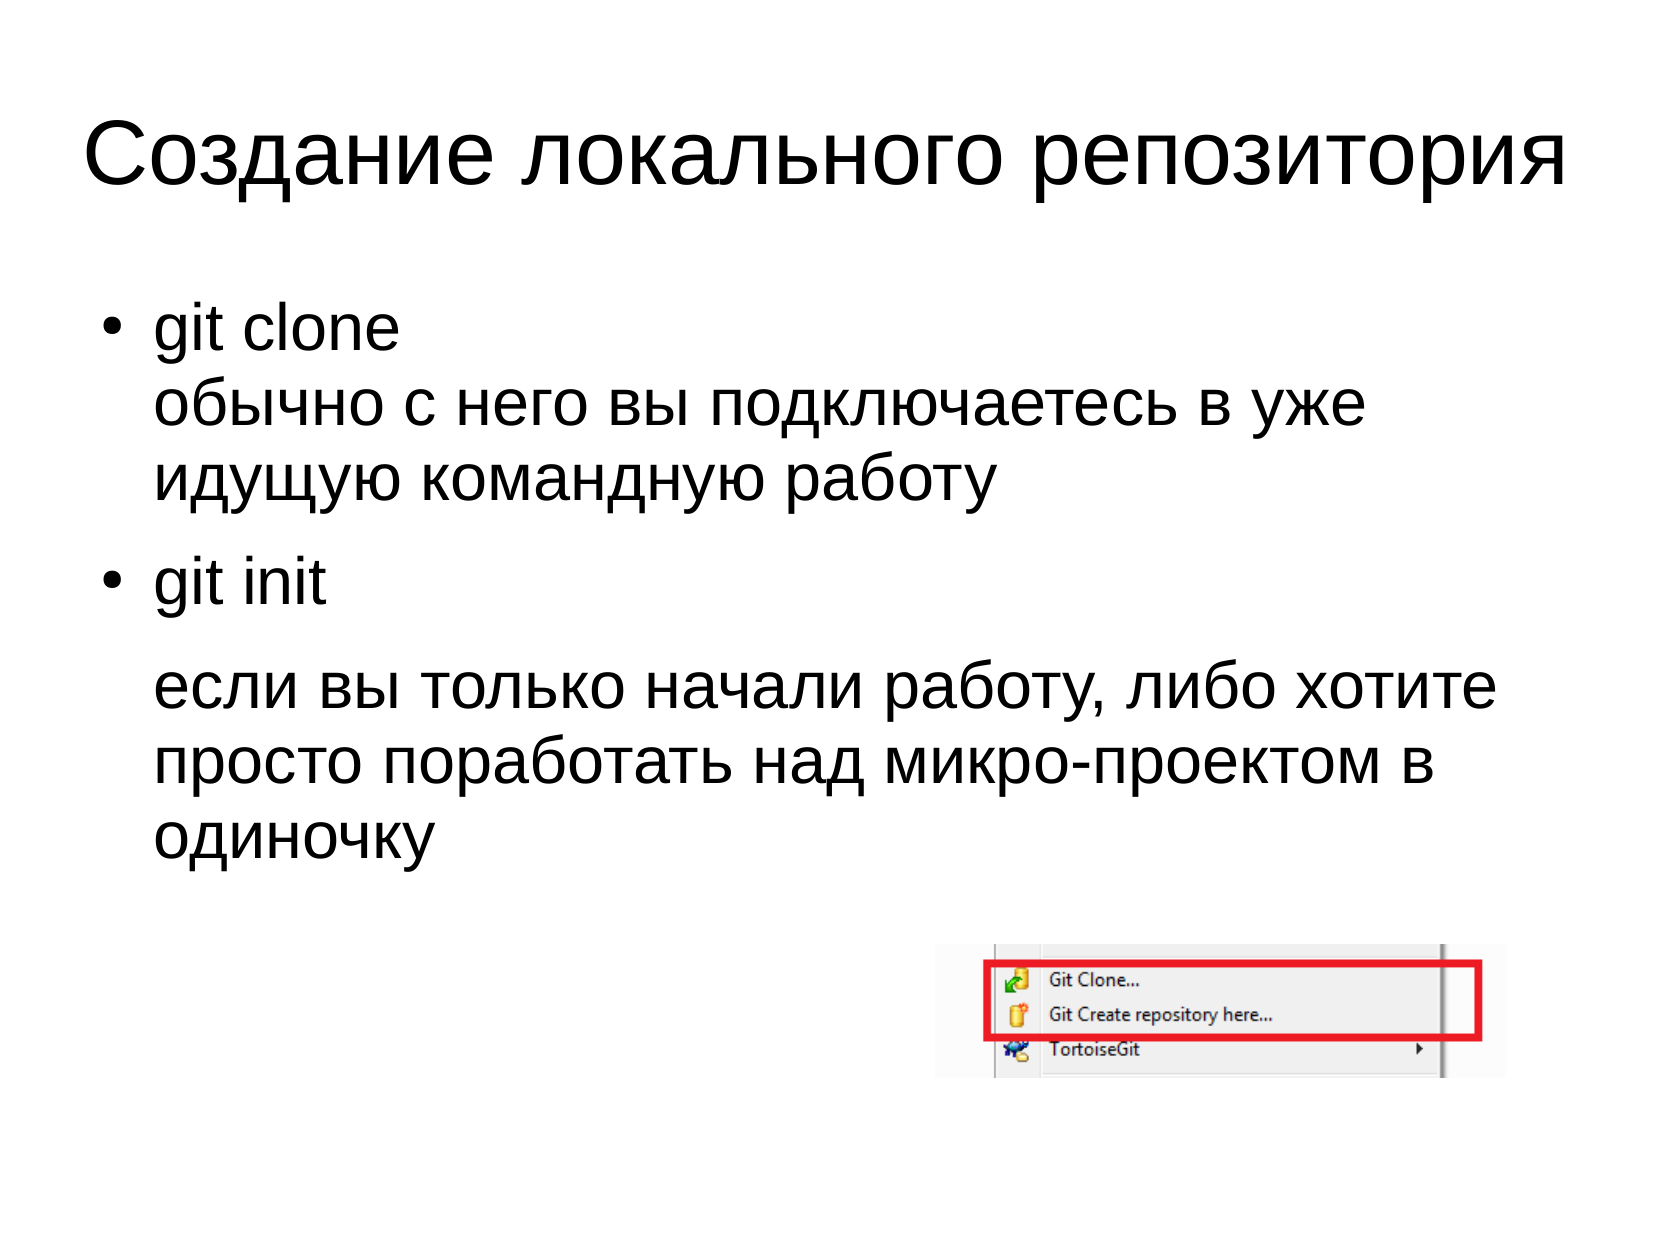

# Создание локального репозитория
git clone
обычно с него вы подключаетесь в уже идущую командную работу
git init
если вы только начали работу, либо хотите просто поработать над микро-проектом в одиночку